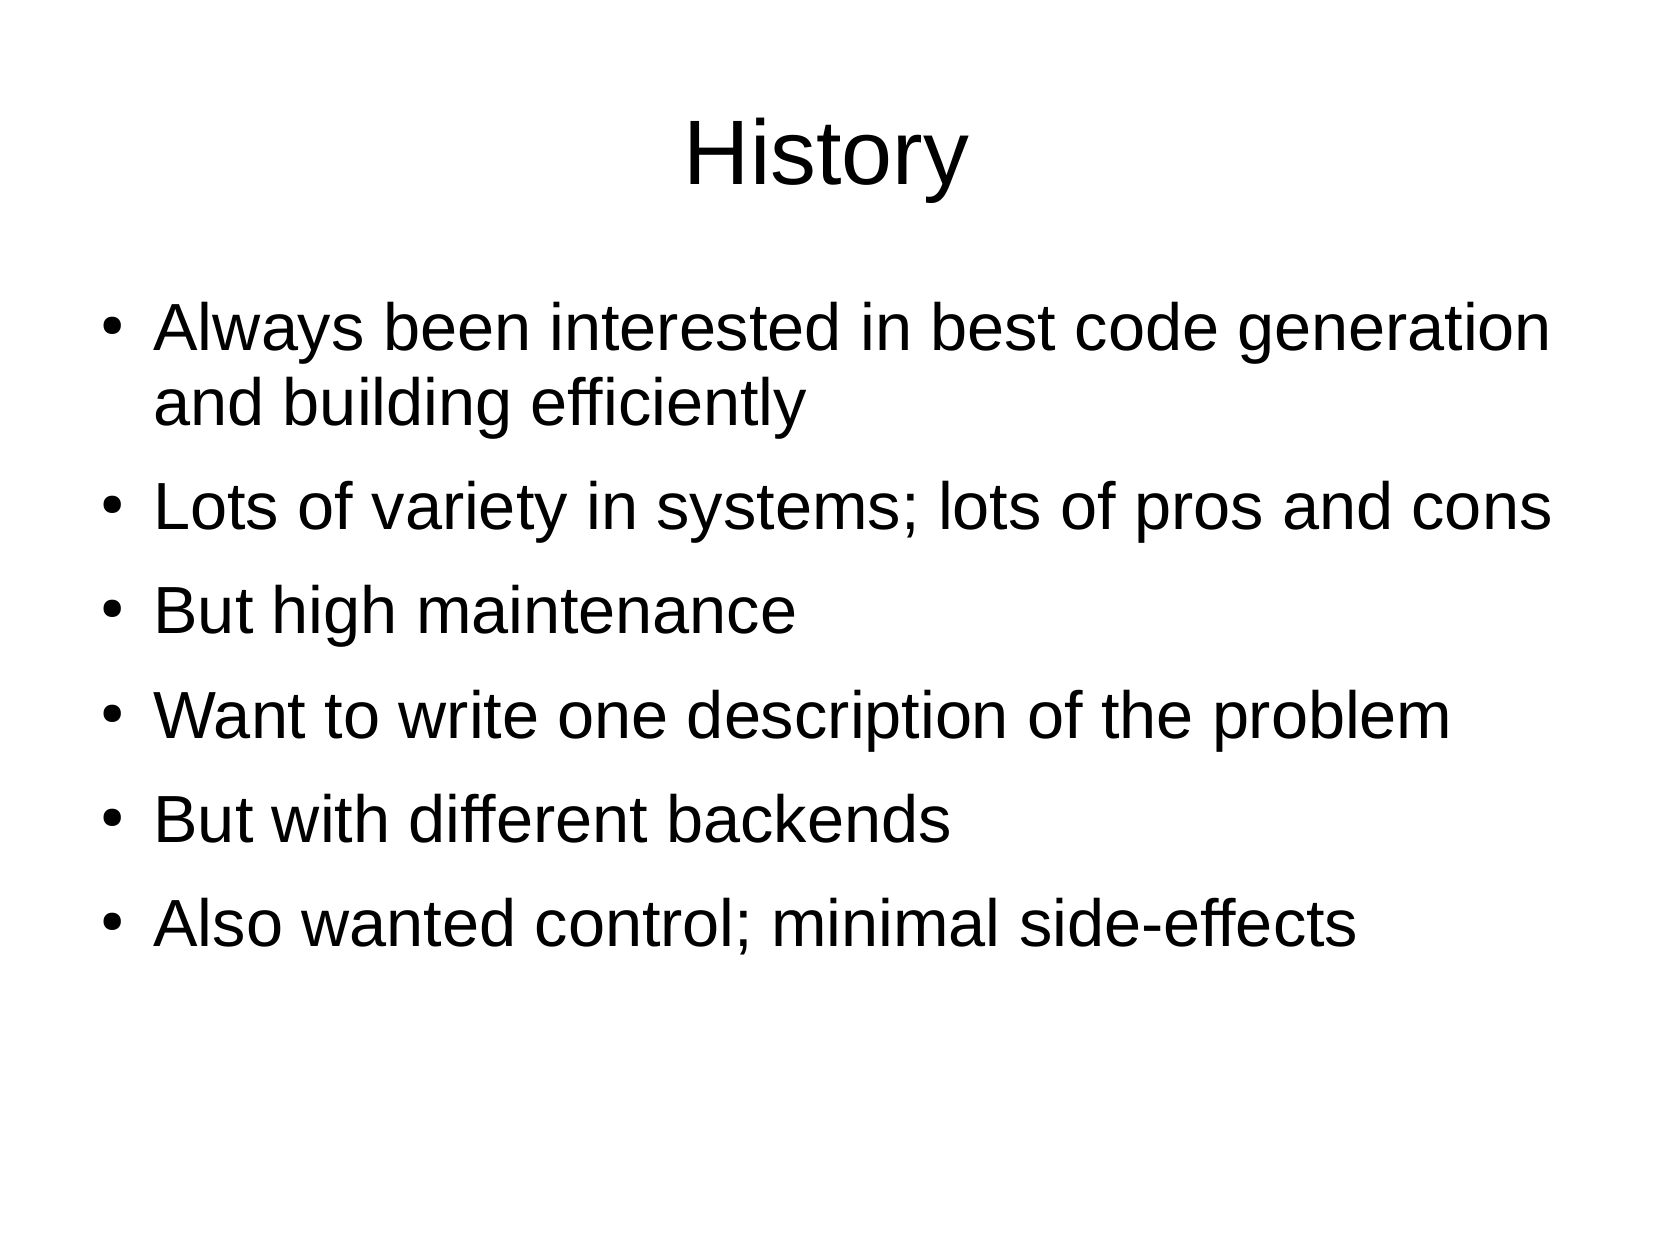

# History
Always been interested in best code generation and building efficiently
Lots of variety in systems; lots of pros and cons
But high maintenance
Want to write one description of the problem
But with different backends
Also wanted control; minimal side-effects